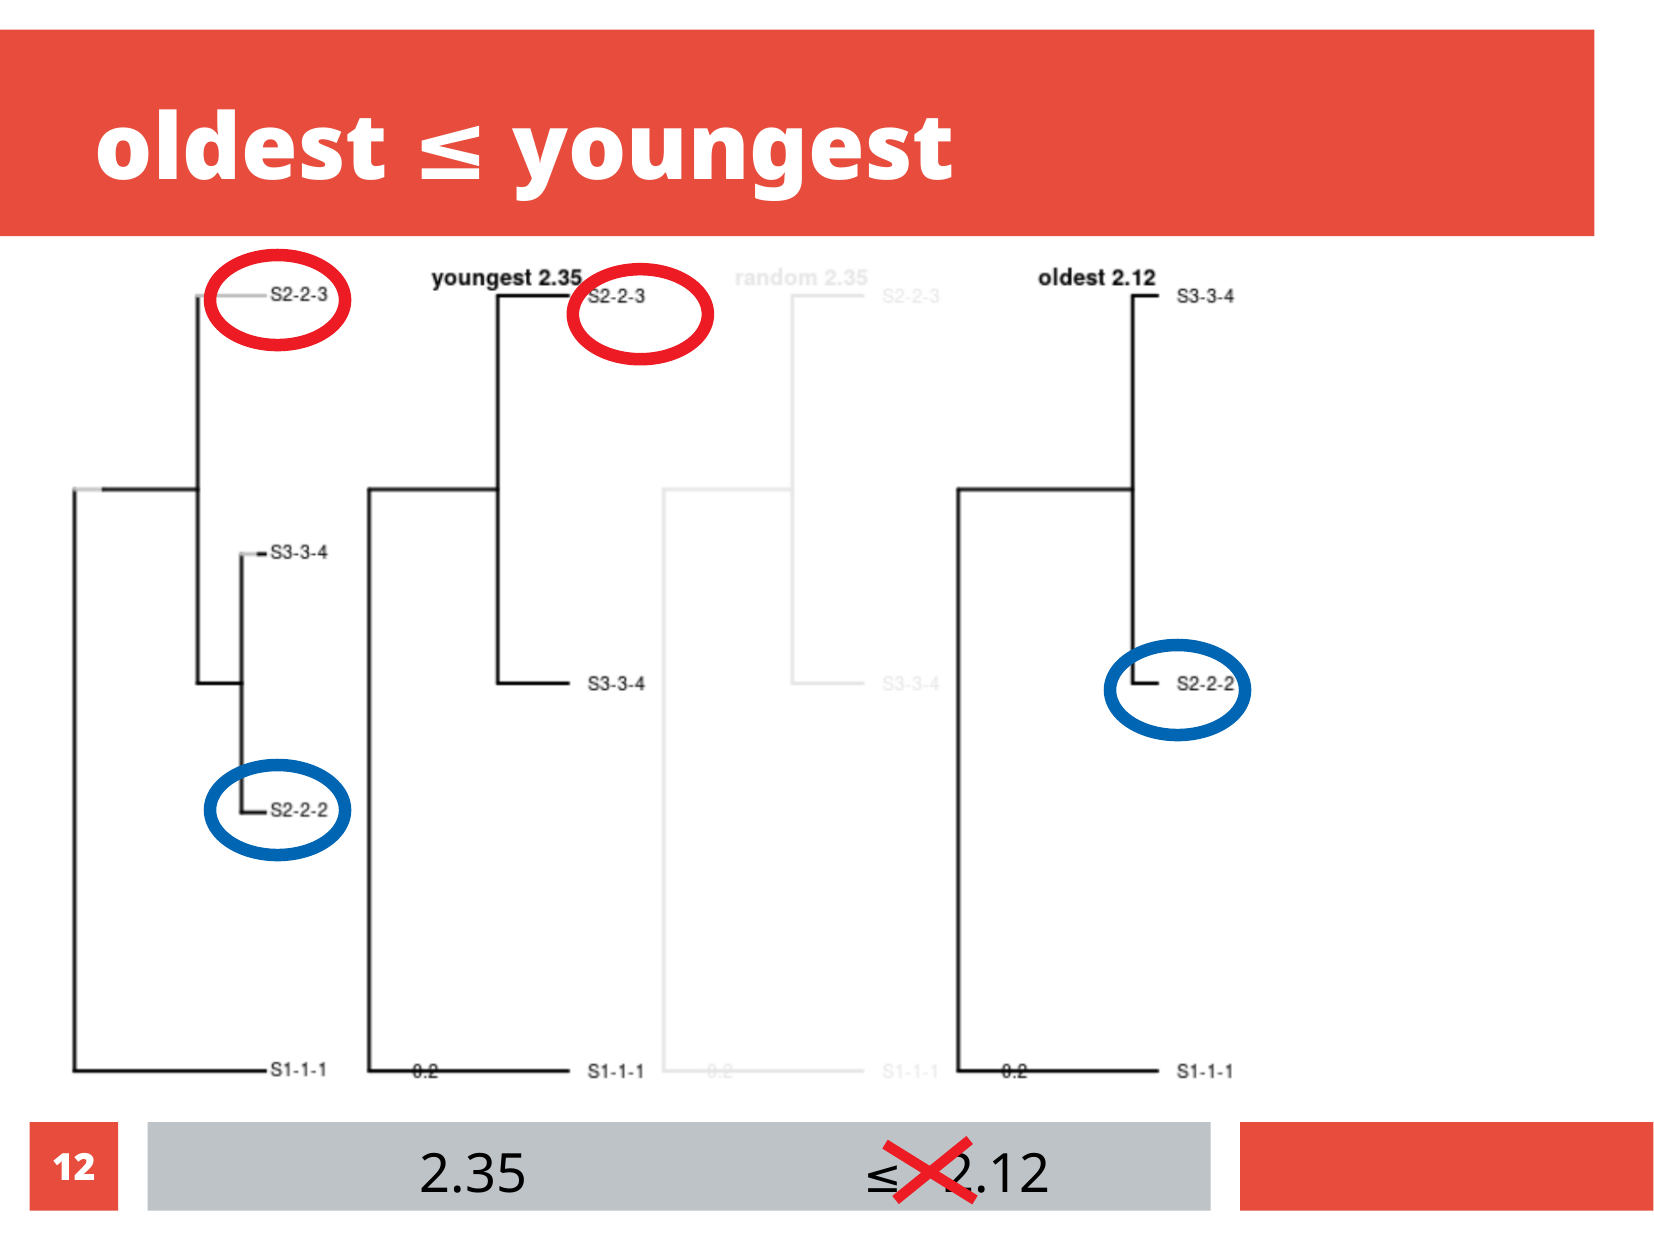

# oldest ≤ youngest
12
2.35 ≤ 2.12